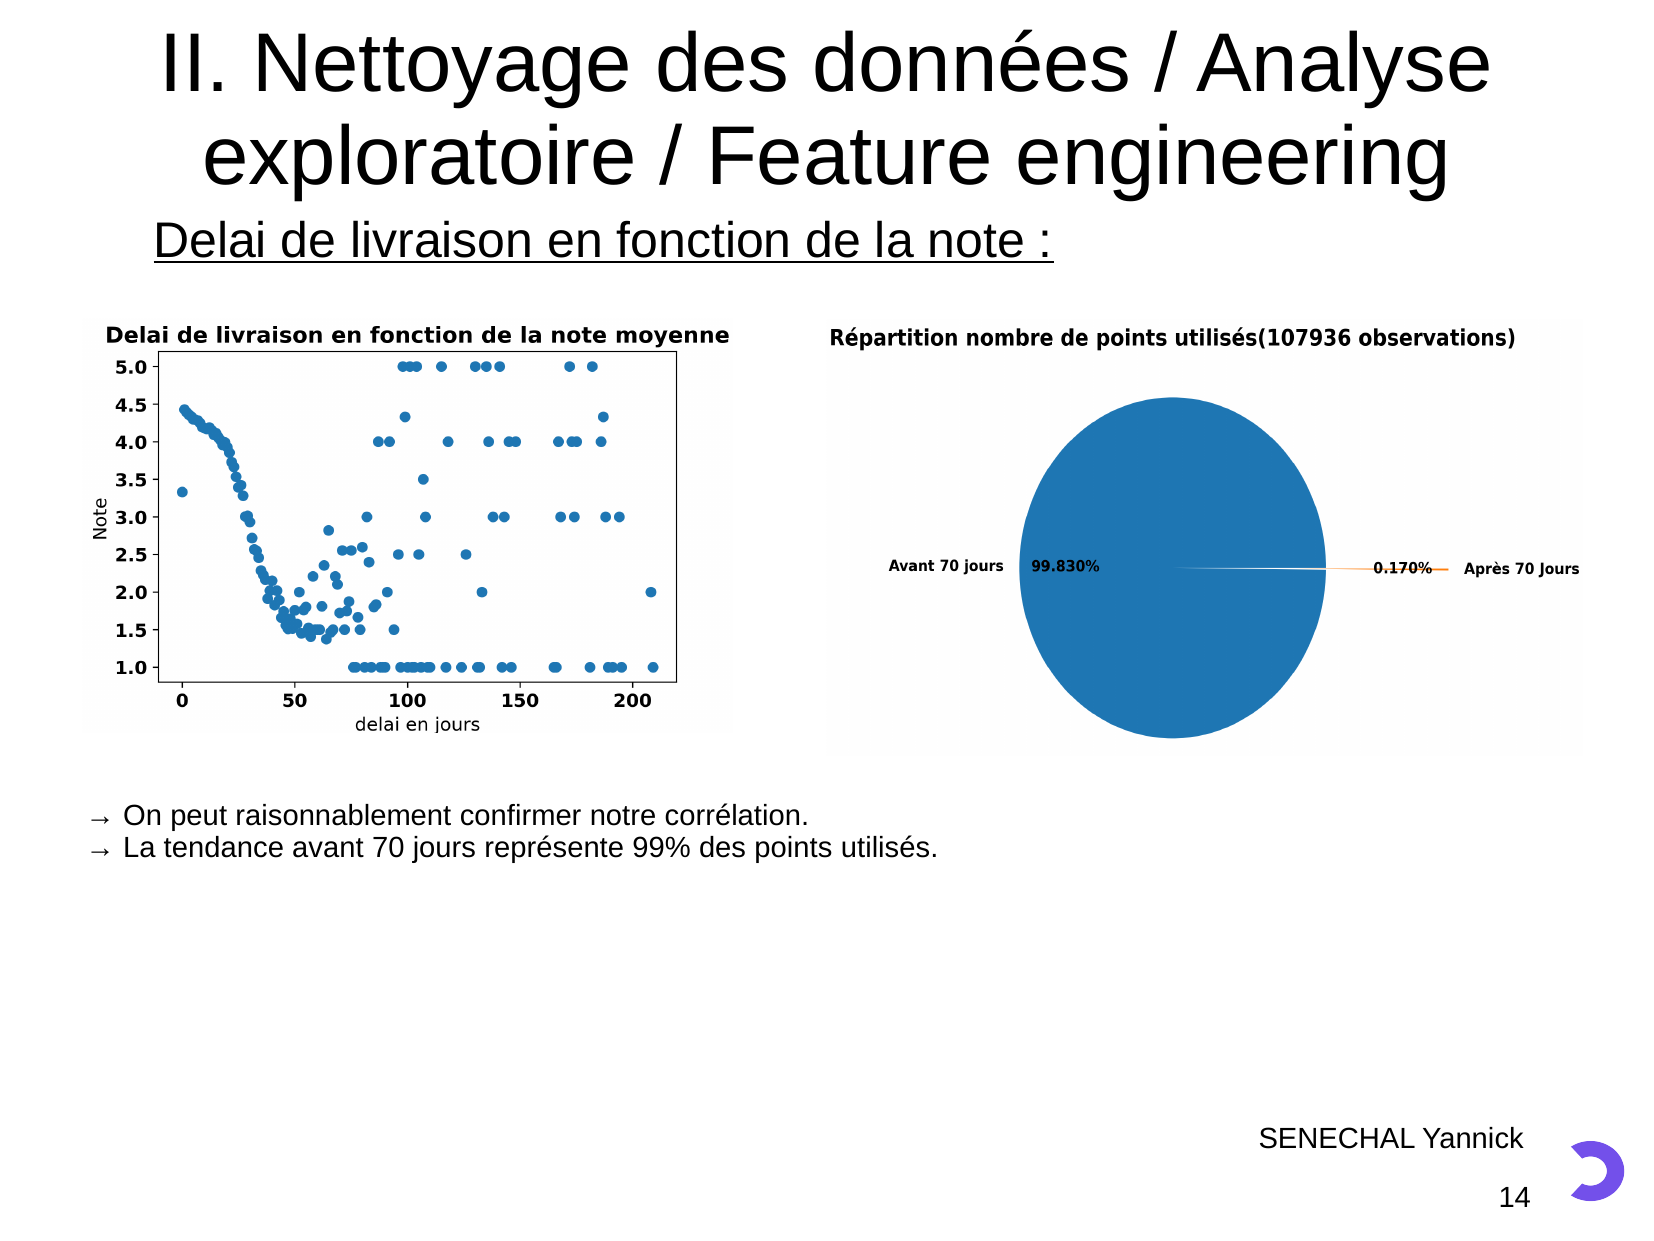

# II. Nettoyage des données / Analyse exploratoire / Feature engineering
Delai de livraison en fonction de la note :
→ On peut raisonnablement confirmer notre corrélation.
→ La tendance avant 70 jours représente 99% des points utilisés.
SENECHAL Yannick
14